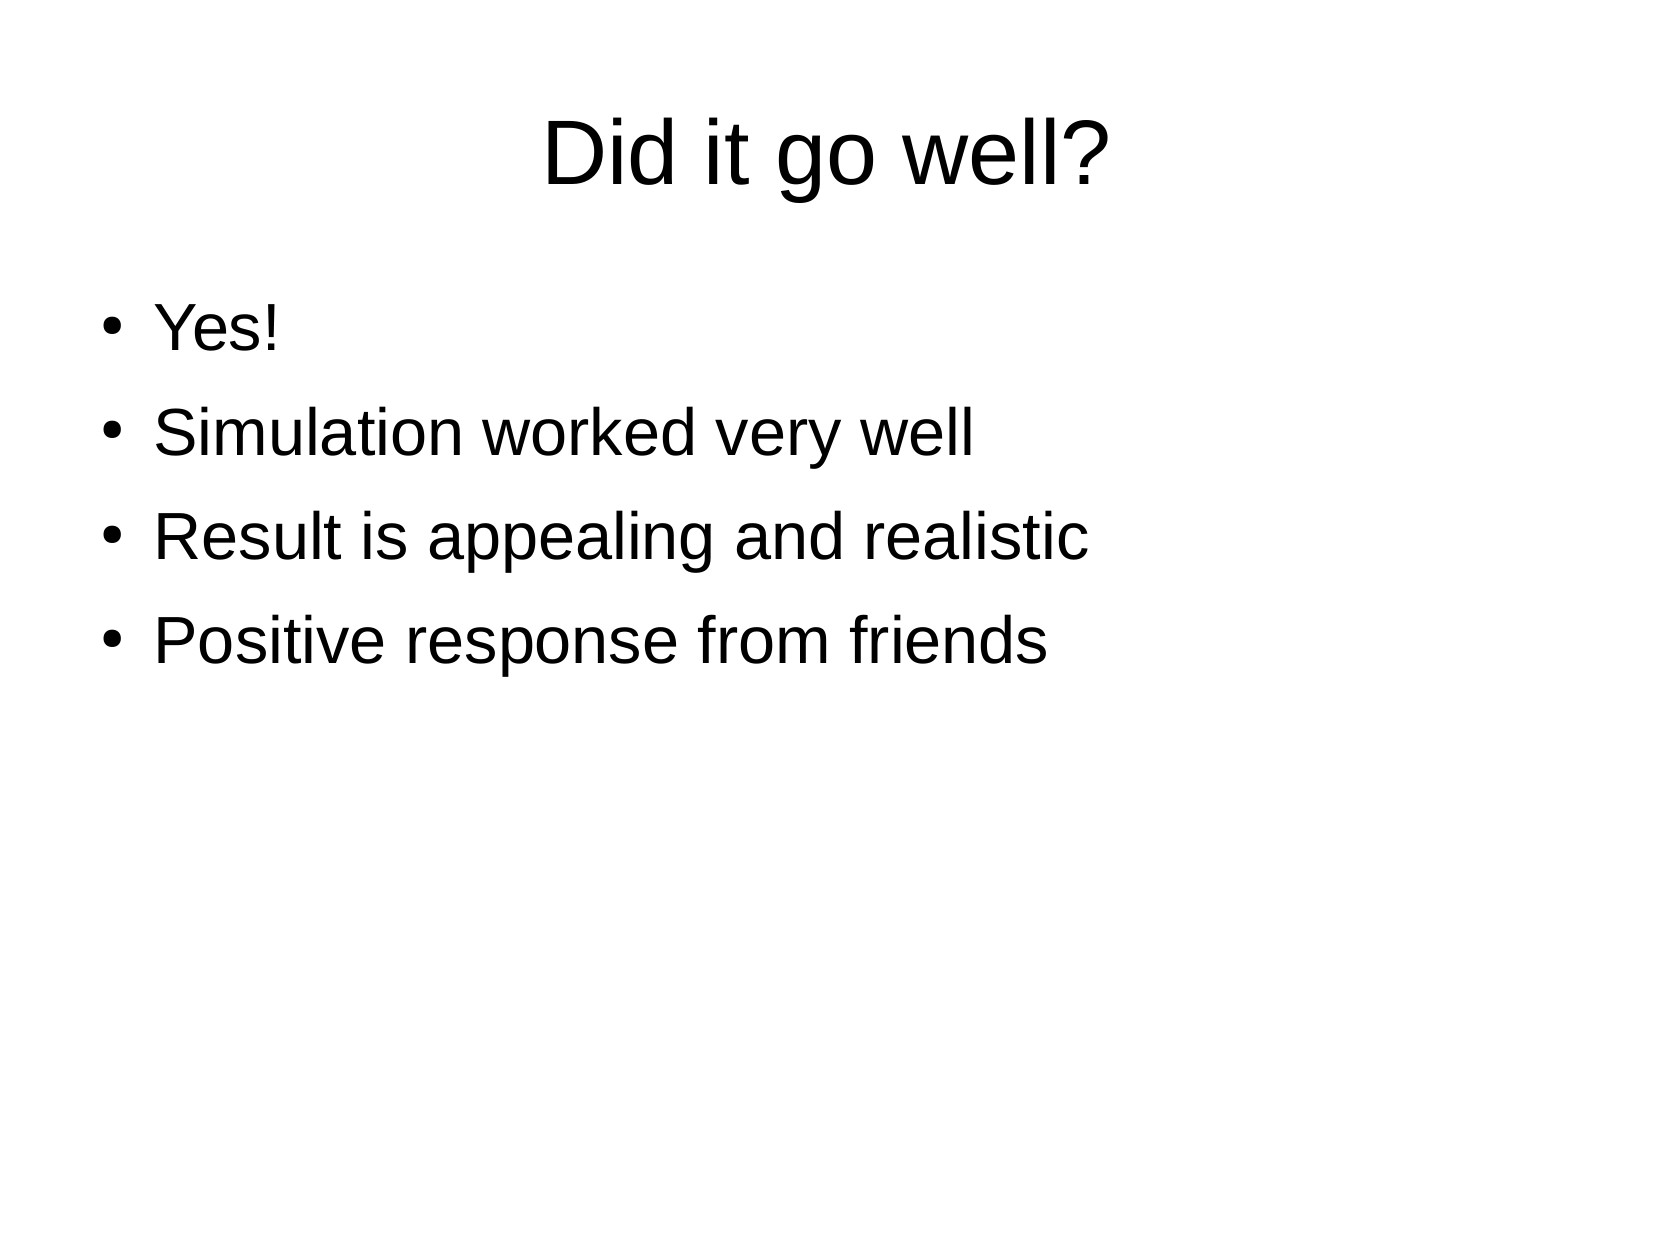

# Did it go well?
Yes!
Simulation worked very well
Result is appealing and realistic
Positive response from friends